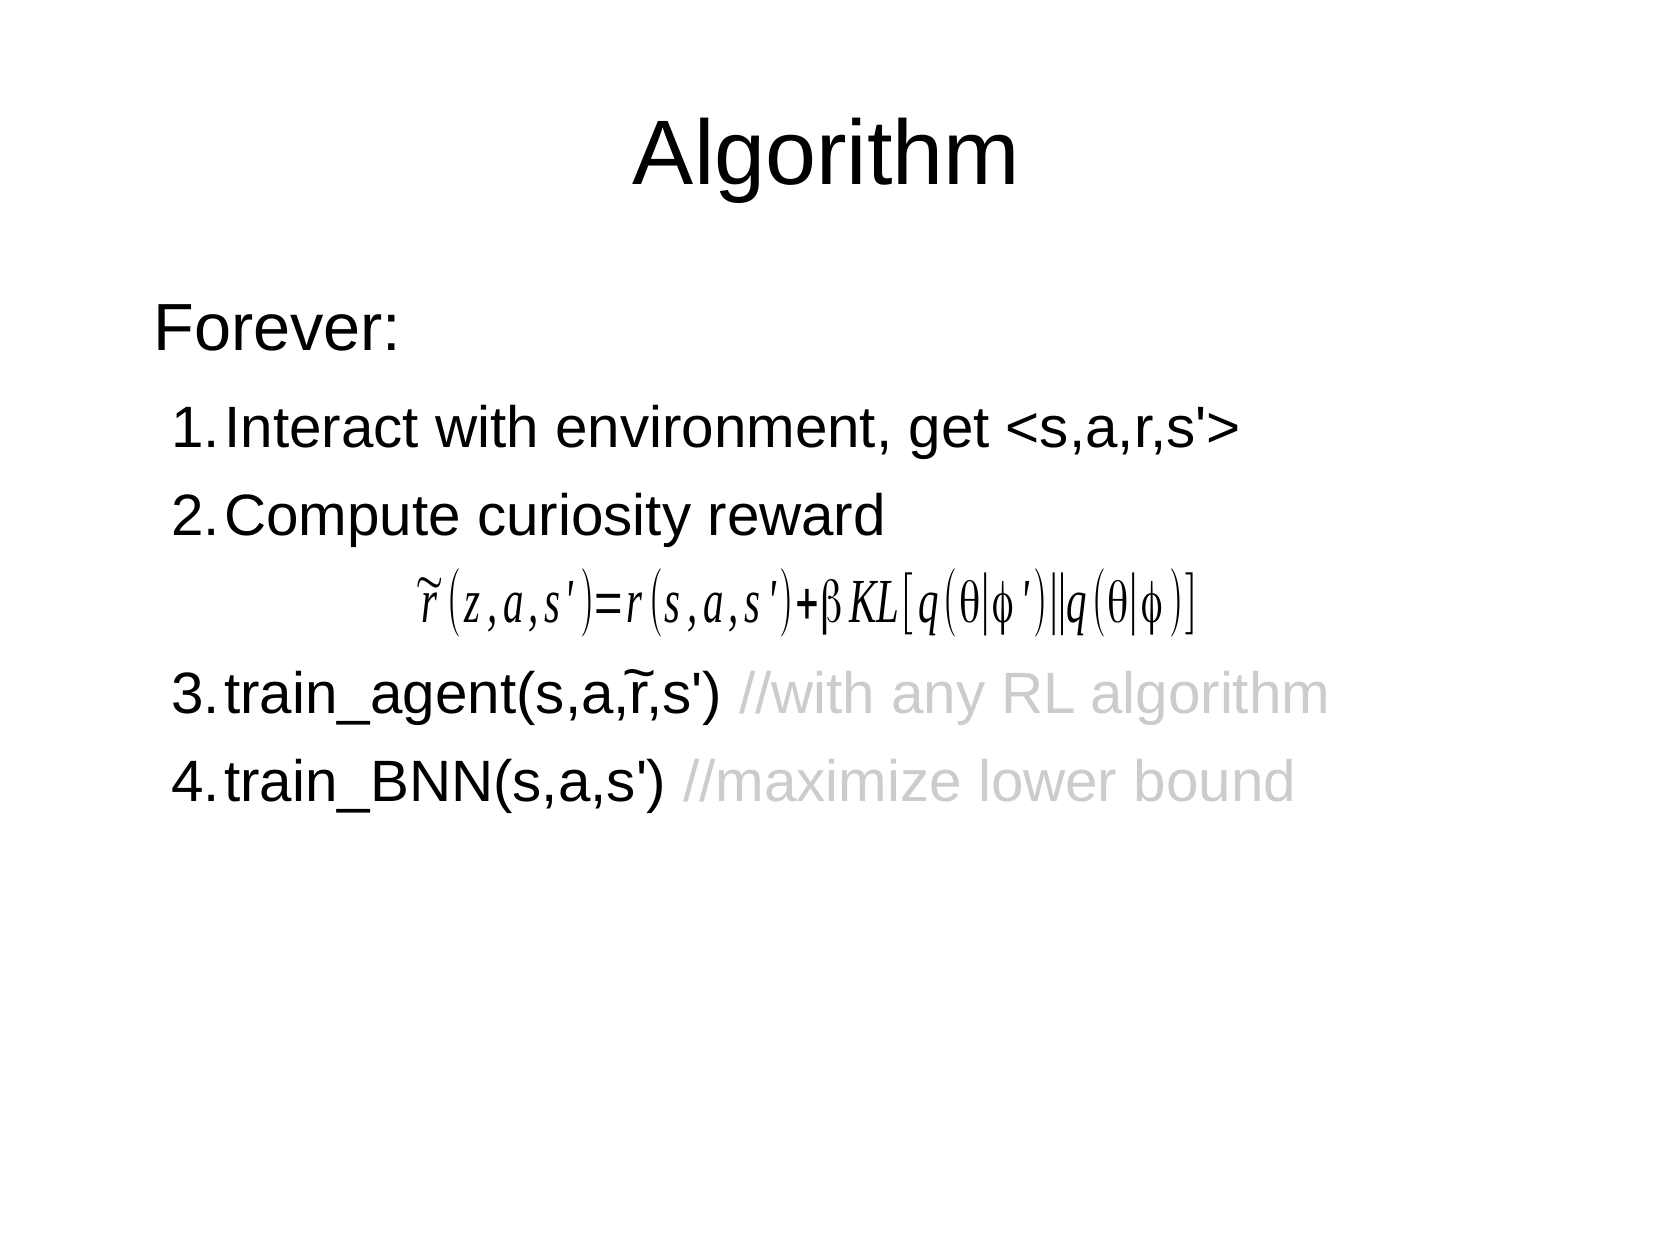

# Algorithm
Forever:
Interact with environment, get <s,a,r,s'>
Compute curiosity reward
train_agent(s,a,r,s') //with any RL algorithm
train_BNN(s,a,s') //maximize lower bound
~